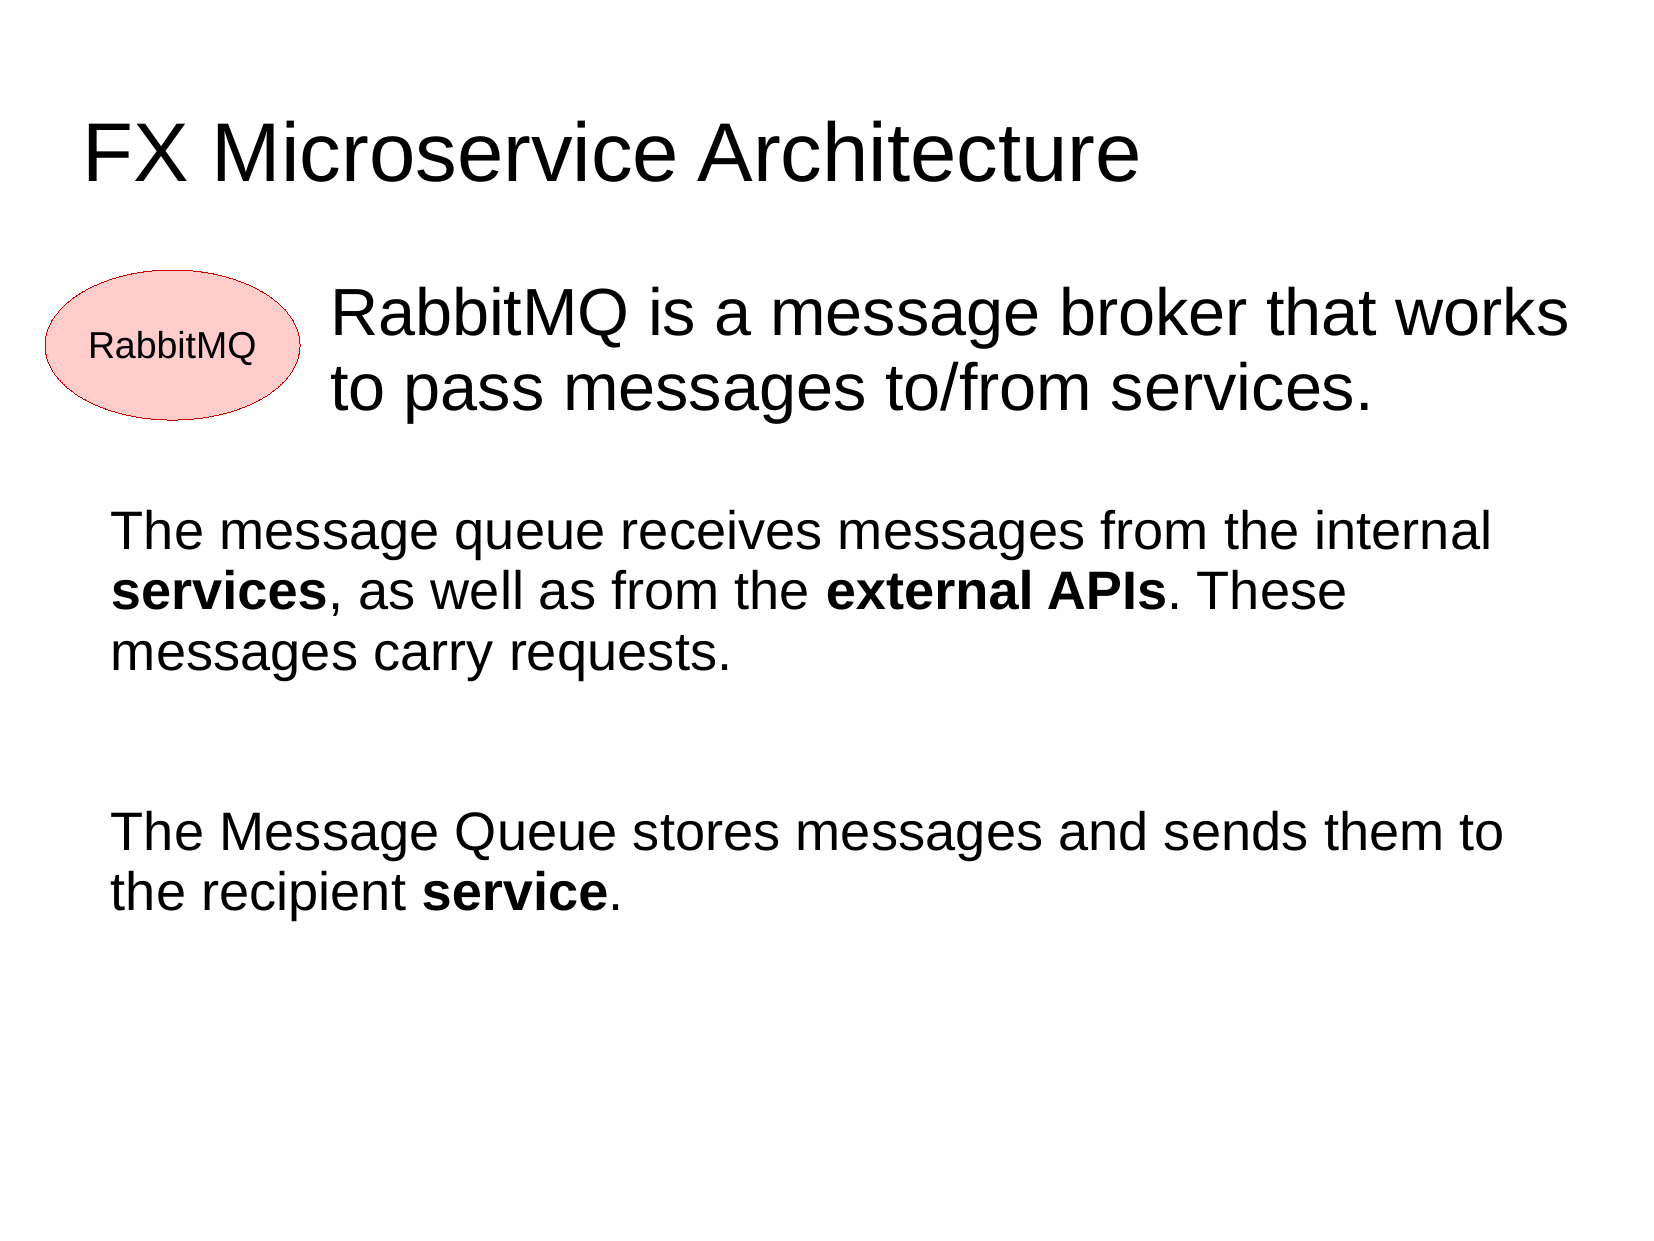

# FX Microservice Architecture
RabbitMQ
RabbitMQ is a message broker that works to pass messages to/from services.
The message queue receives messages from the internal services, as well as from the external APIs. These messages carry requests.
The Message Queue stores messages and sends them to the recipient service.